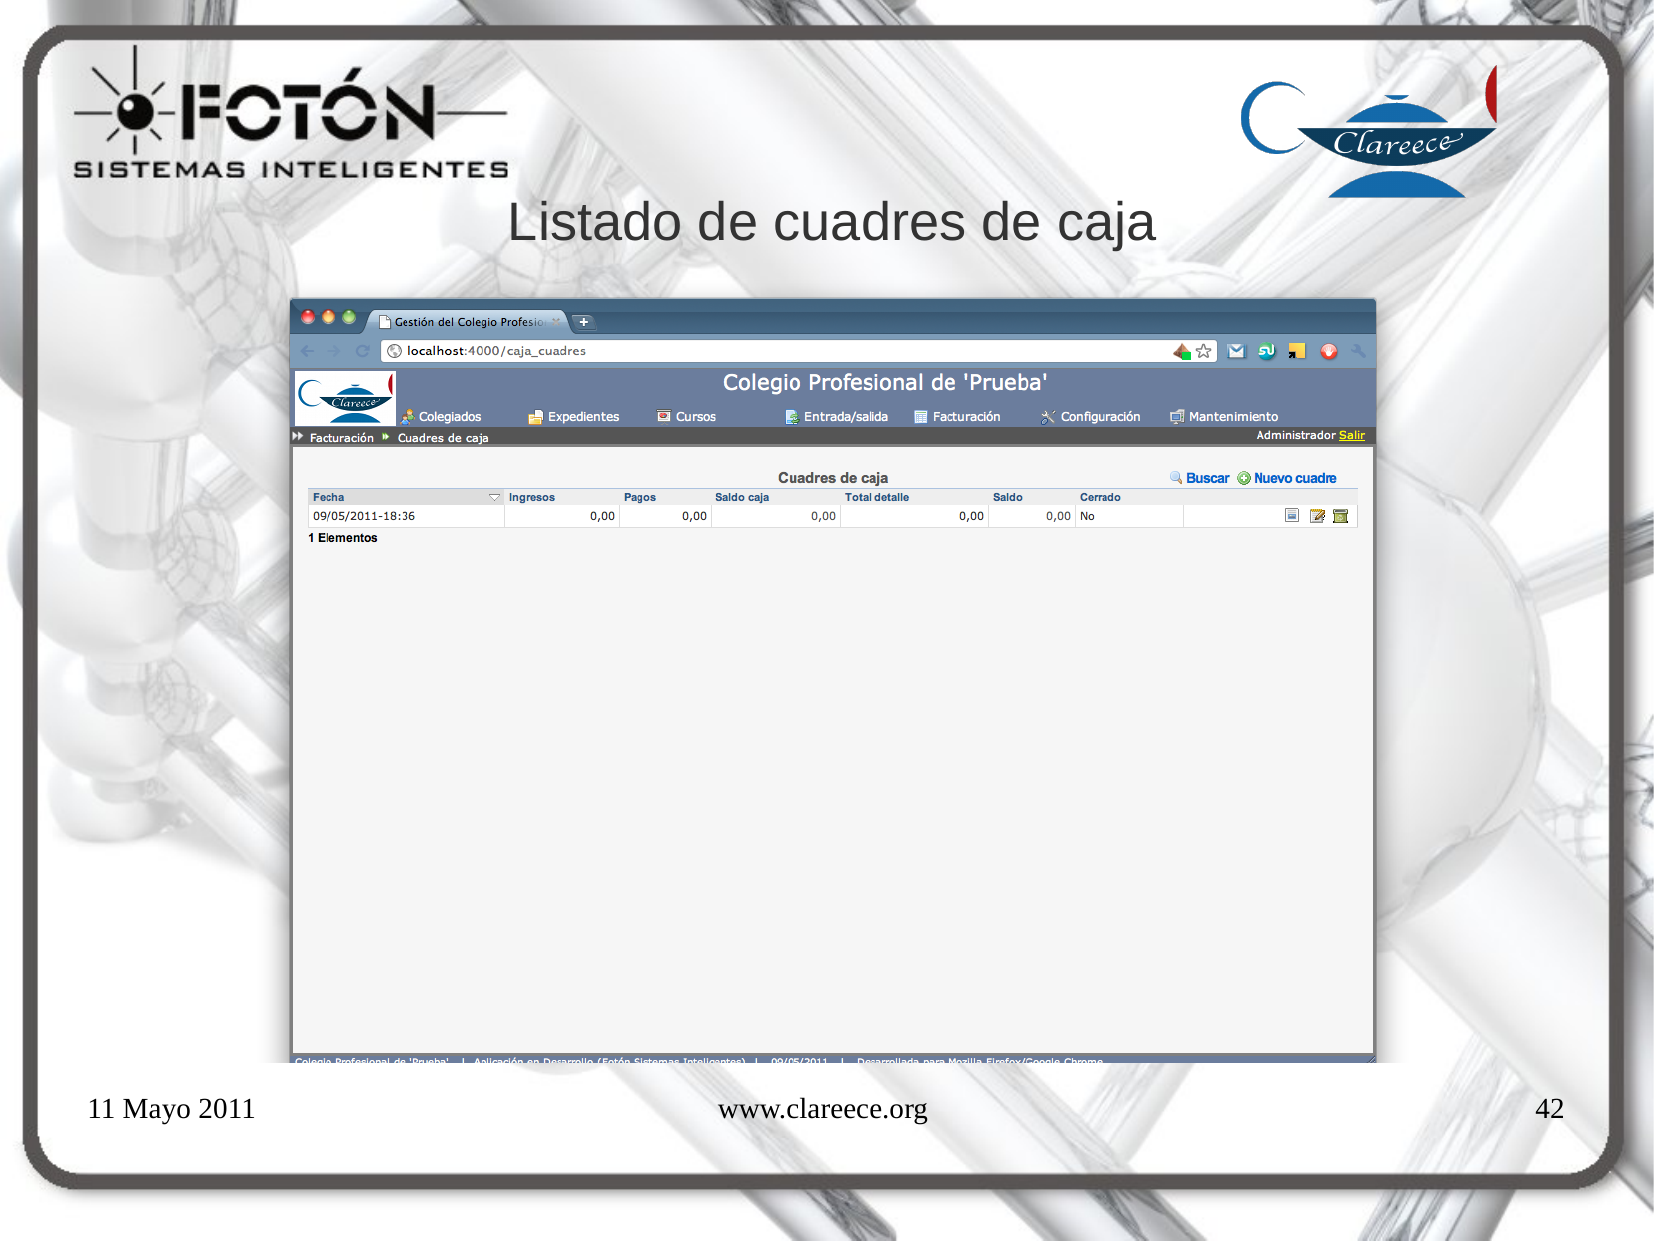

# Listado de cuadres de caja
11 Mayo 2011
www.clareece.org
42